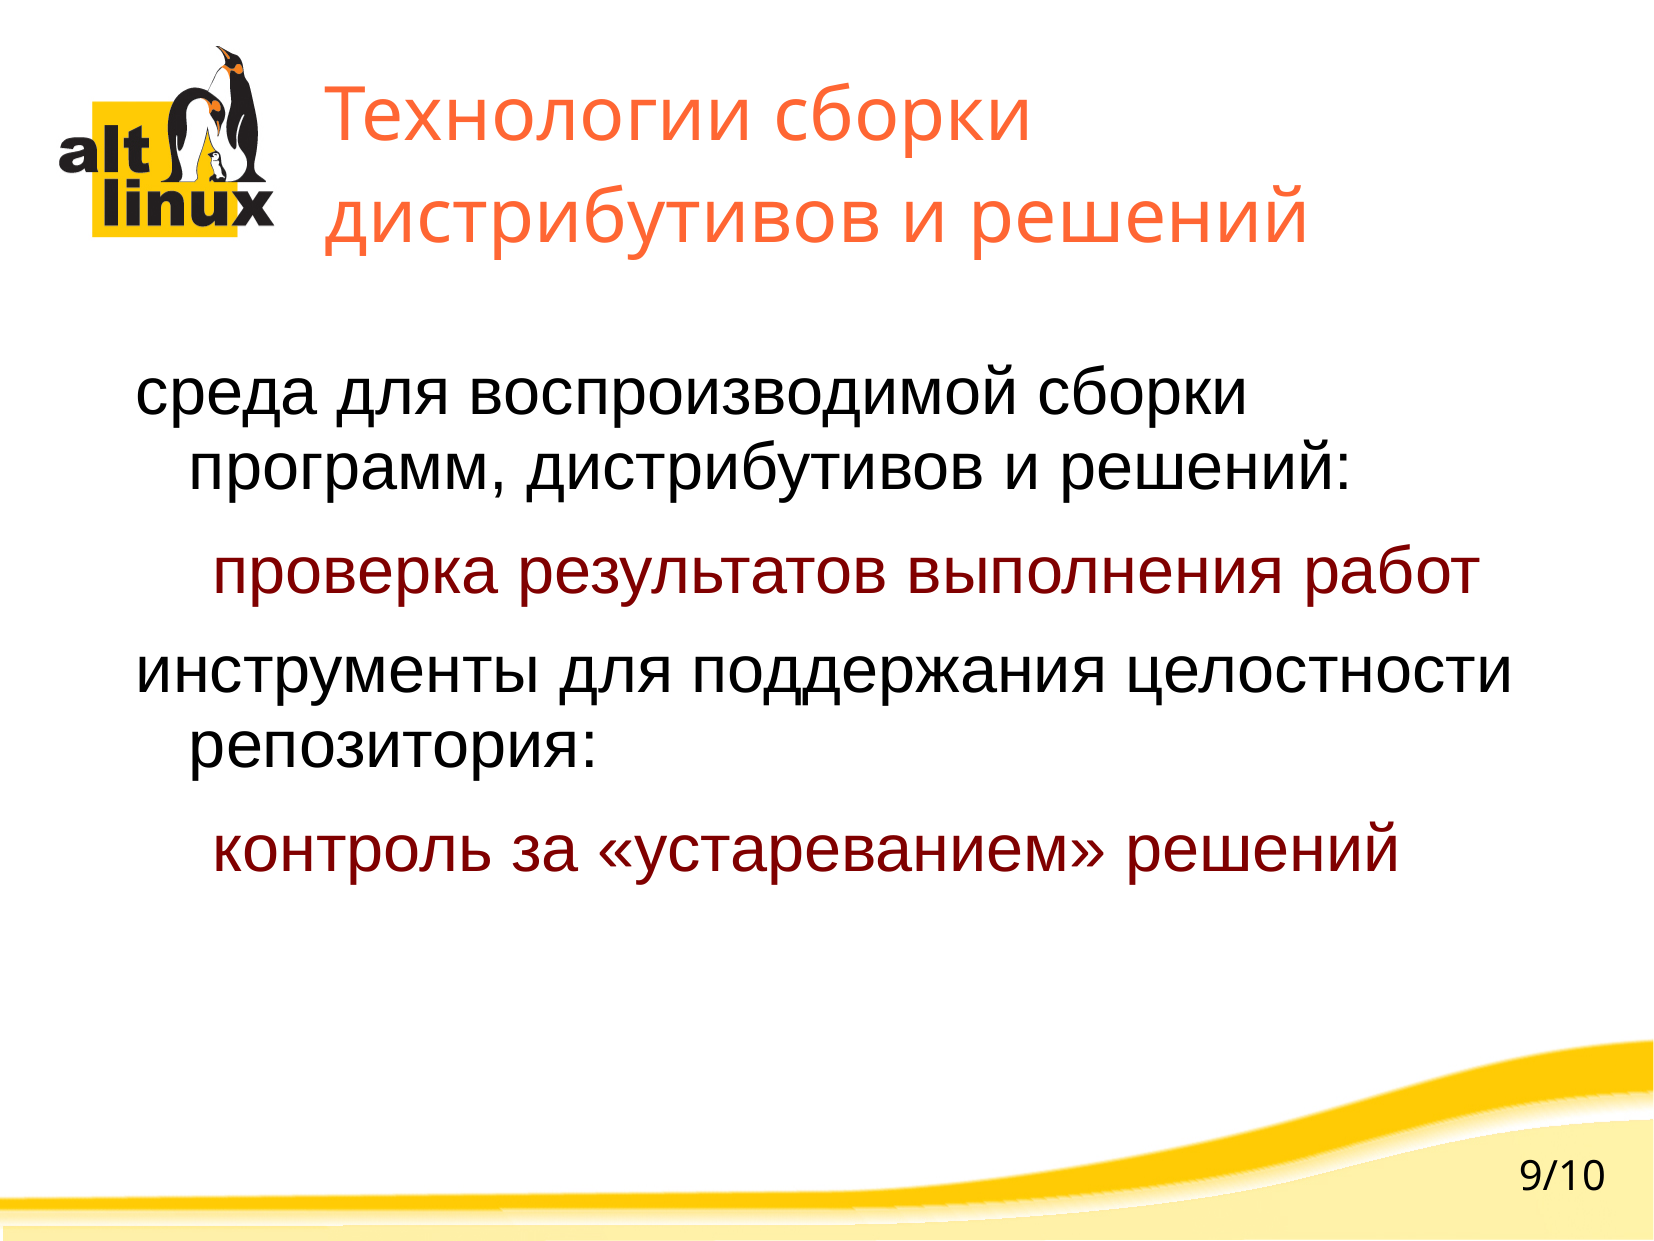

#
Технологии сборки дистрибутивов и решений
среда для воспроизводимой сборки программ, дистрибутивов и решений:
проверка результатов выполнения работ
инструменты для поддержания целостности репозитория:
контроль за «устареванием» решений
9/10